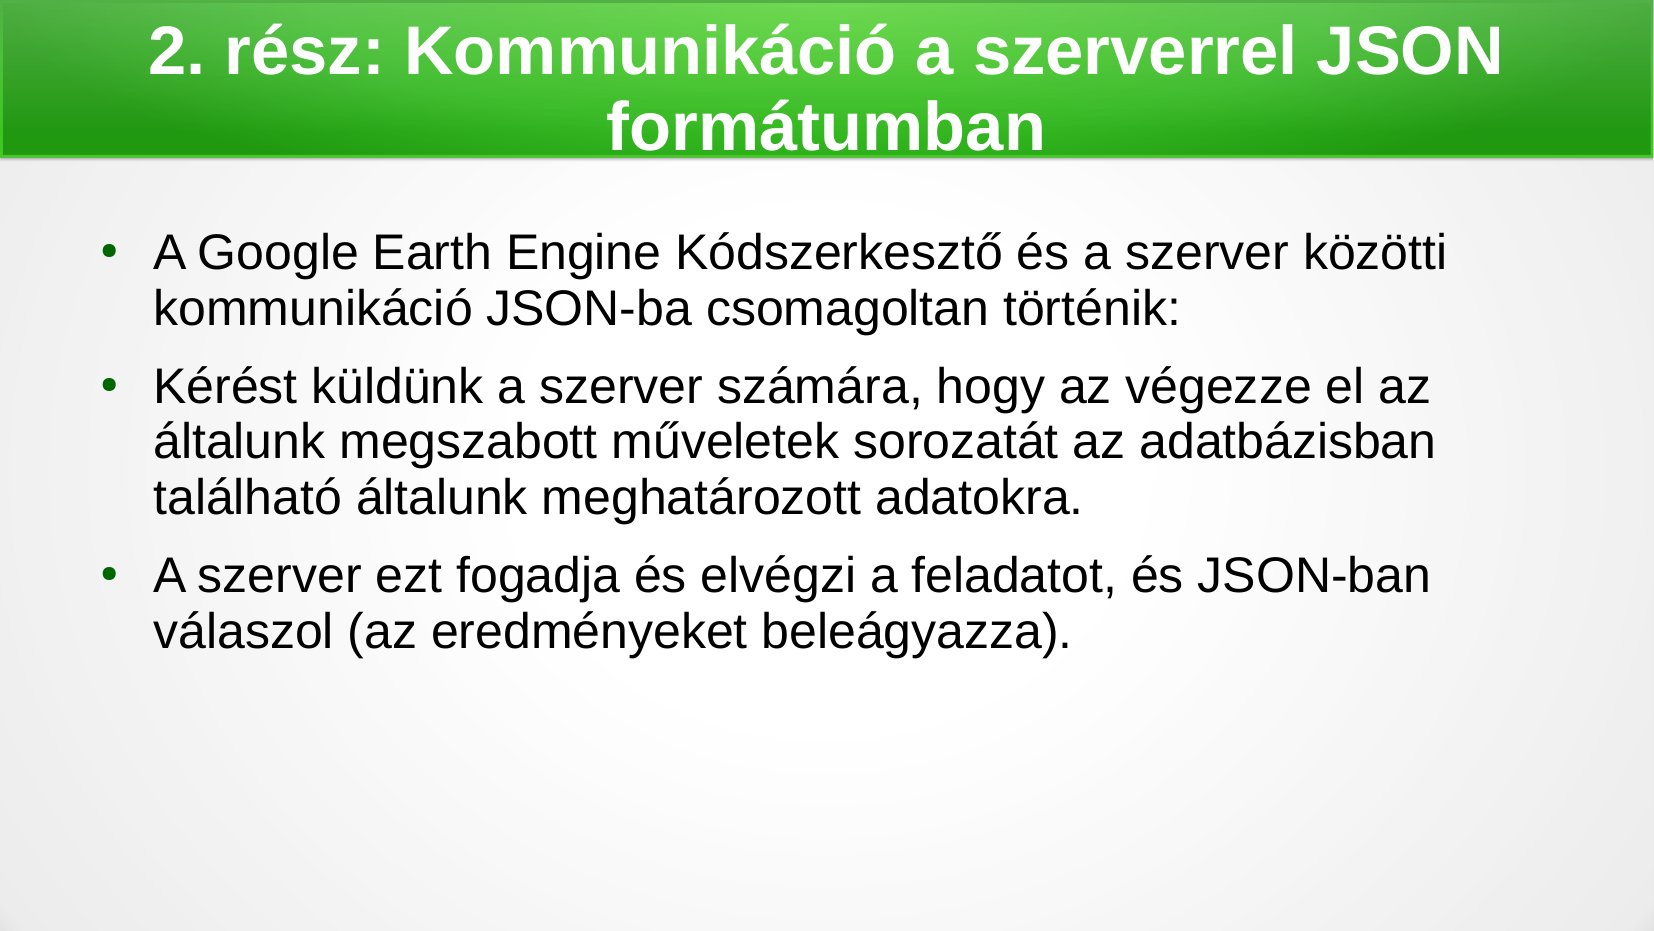

# 2. rész: Kommunikáció a szerverrel JSON formátumban
A Google Earth Engine Kódszerkesztő és a szerver közötti kommunikáció JSON-ba csomagoltan történik:
Kérést küldünk a szerver számára, hogy az végezze el az általunk megszabott műveletek sorozatát az adatbázisban található általunk meghatározott adatokra.
A szerver ezt fogadja és elvégzi a feladatot, és JSON-ban válaszol (az eredményeket beleágyazza).